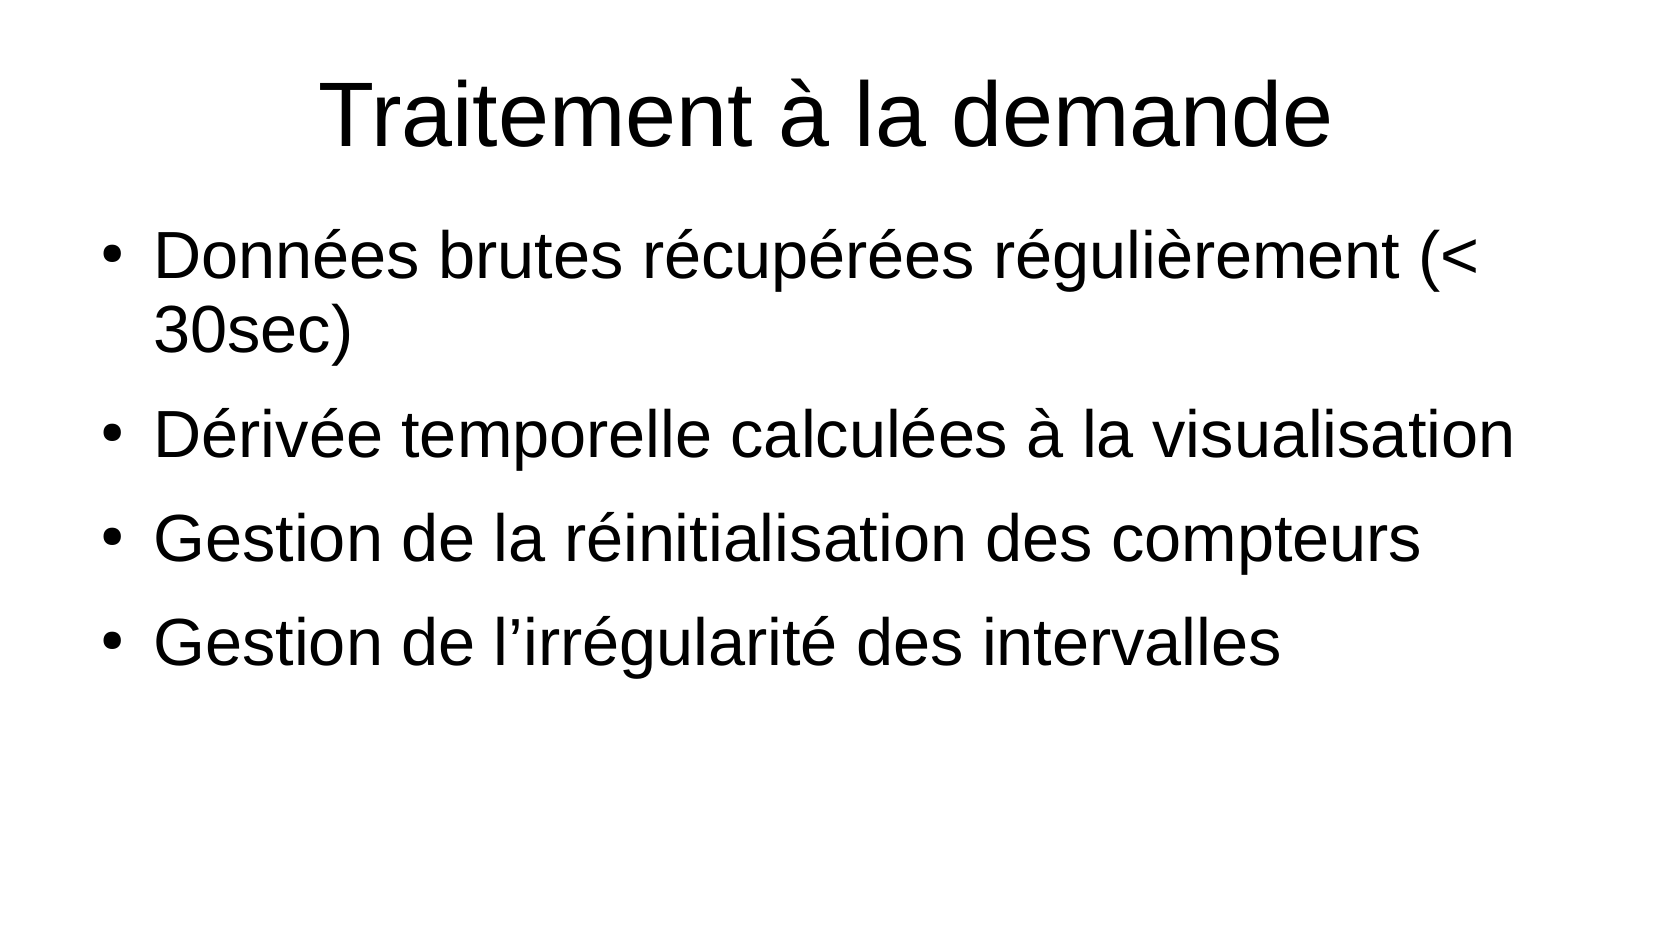

# Traitement à la demande
Données brutes récupérées régulièrement (< 30sec)
Dérivée temporelle calculées à la visualisation
Gestion de la réinitialisation des compteurs
Gestion de l’irrégularité des intervalles